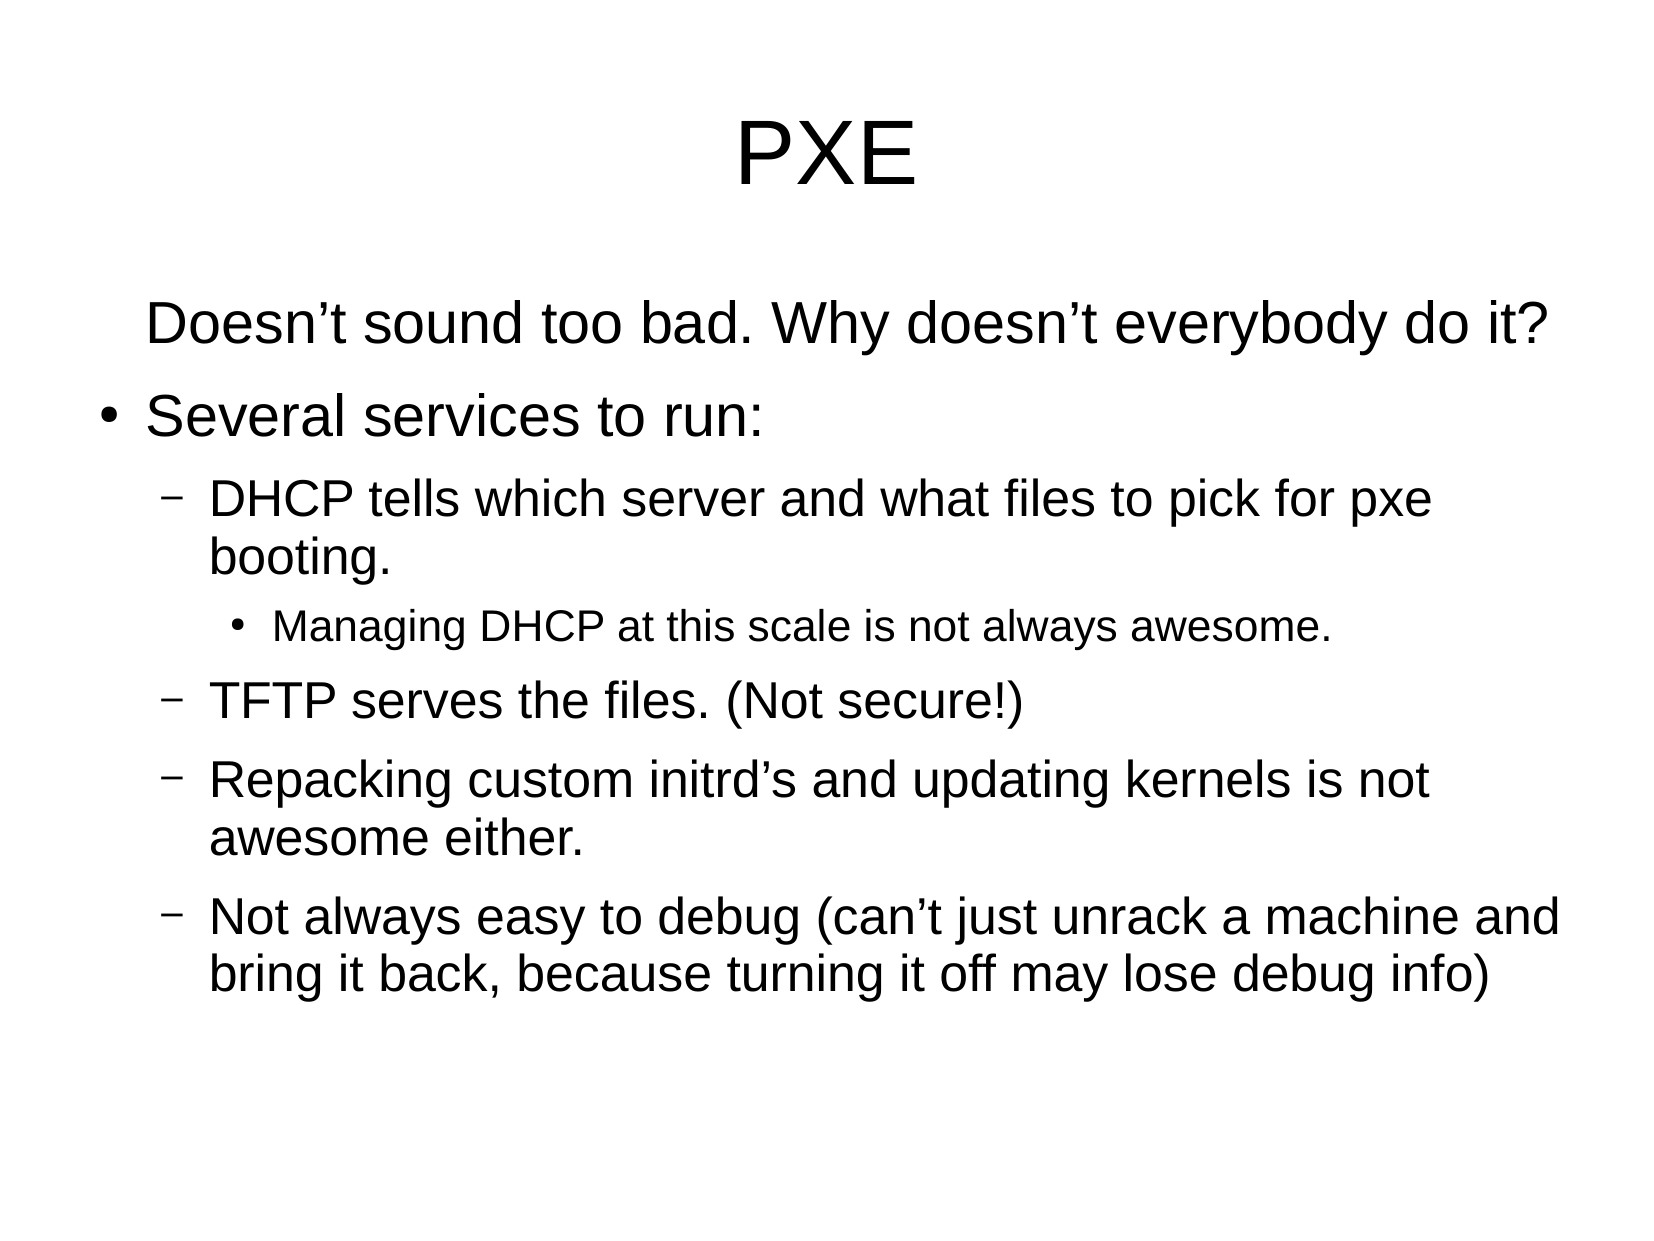

# PXE
Doesn’t sound too bad. Why doesn’t everybody do it?
Several services to run:
DHCP tells which server and what files to pick for pxe booting.
Managing DHCP at this scale is not always awesome.
TFTP serves the files. (Not secure!)
Repacking custom initrd’s and updating kernels is not awesome either.
Not always easy to debug (can’t just unrack a machine and bring it back, because turning it off may lose debug info)